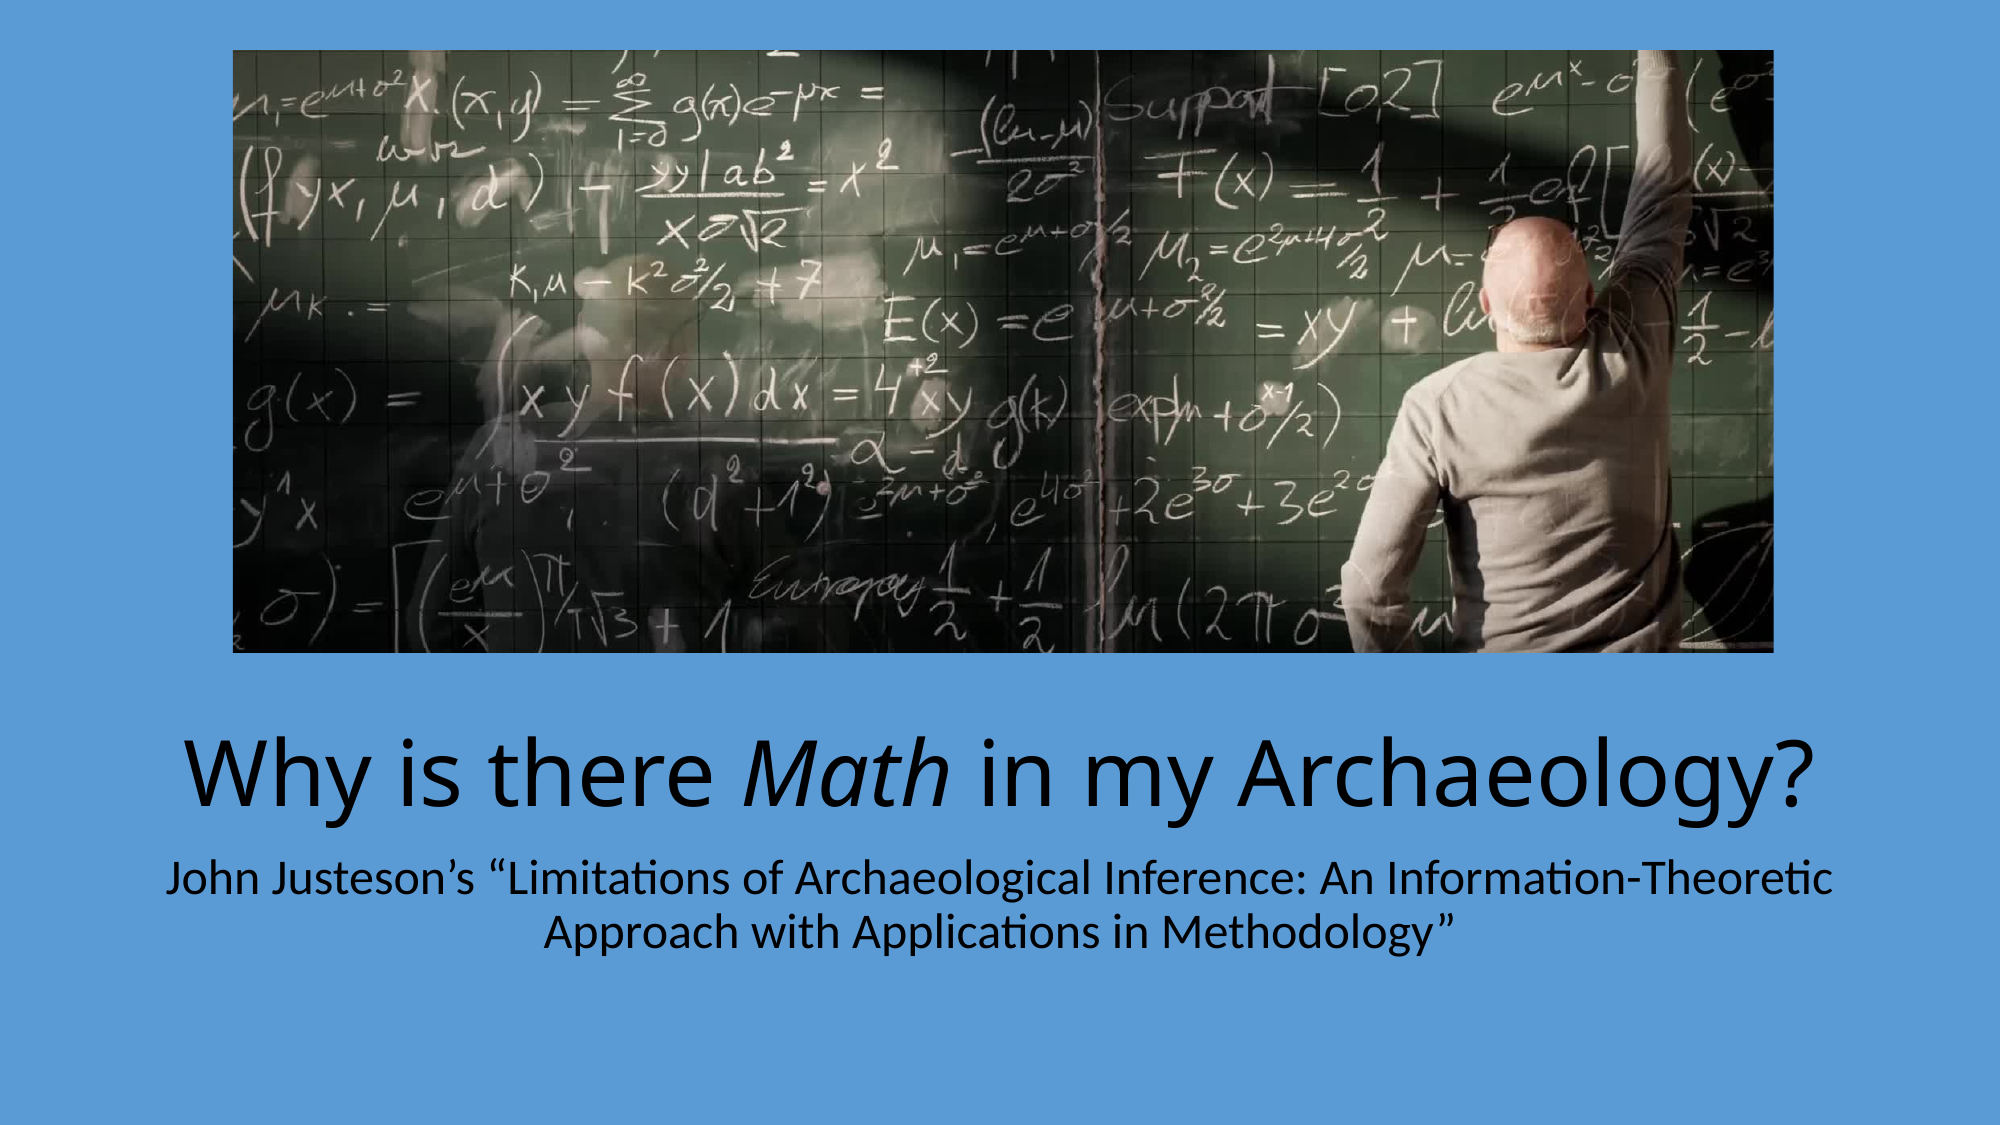

# Why is there Math in my Archaeology?
John Justeson’s “Limitations of Archaeological Inference: An Information-Theoretic Approach with Applications in Methodology”